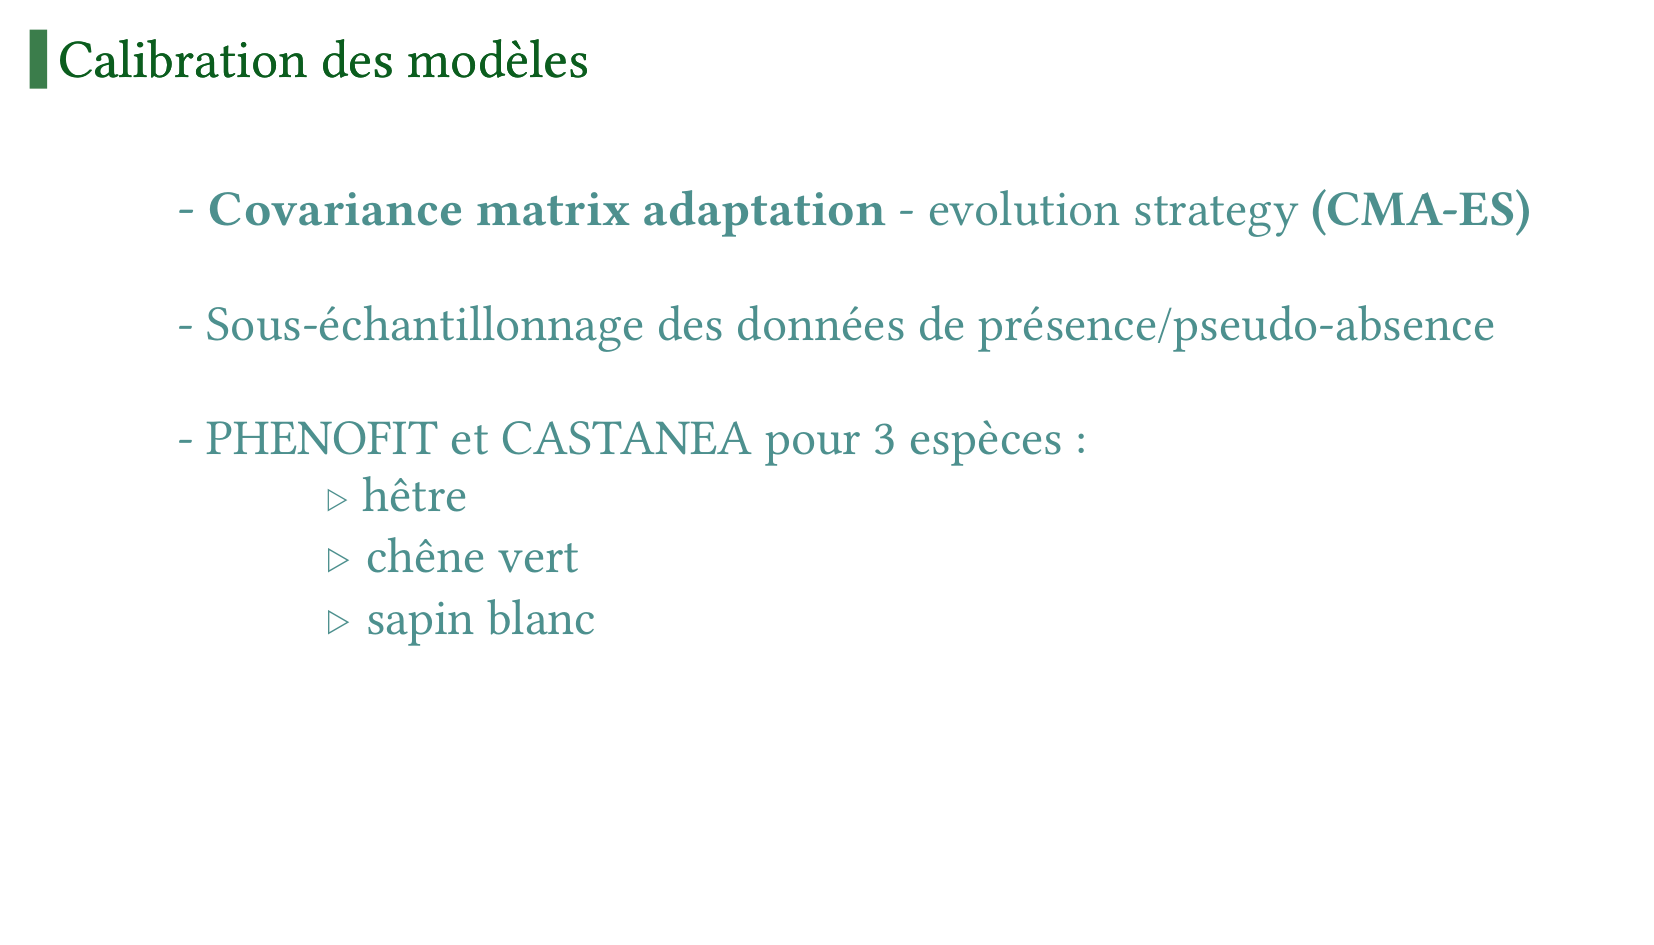

# Calibration des modèles
Calibration des modèles
- Covariance matrix adaptation - evolution strategy (CMA-ES)
- Sous-échantillonnage des données de présence/pseudo-absence
- PHENOFIT et CASTANEA pour 3 espèces :
		▷ hêtre
 		▷ chêne vert
		▷ sapin blanc